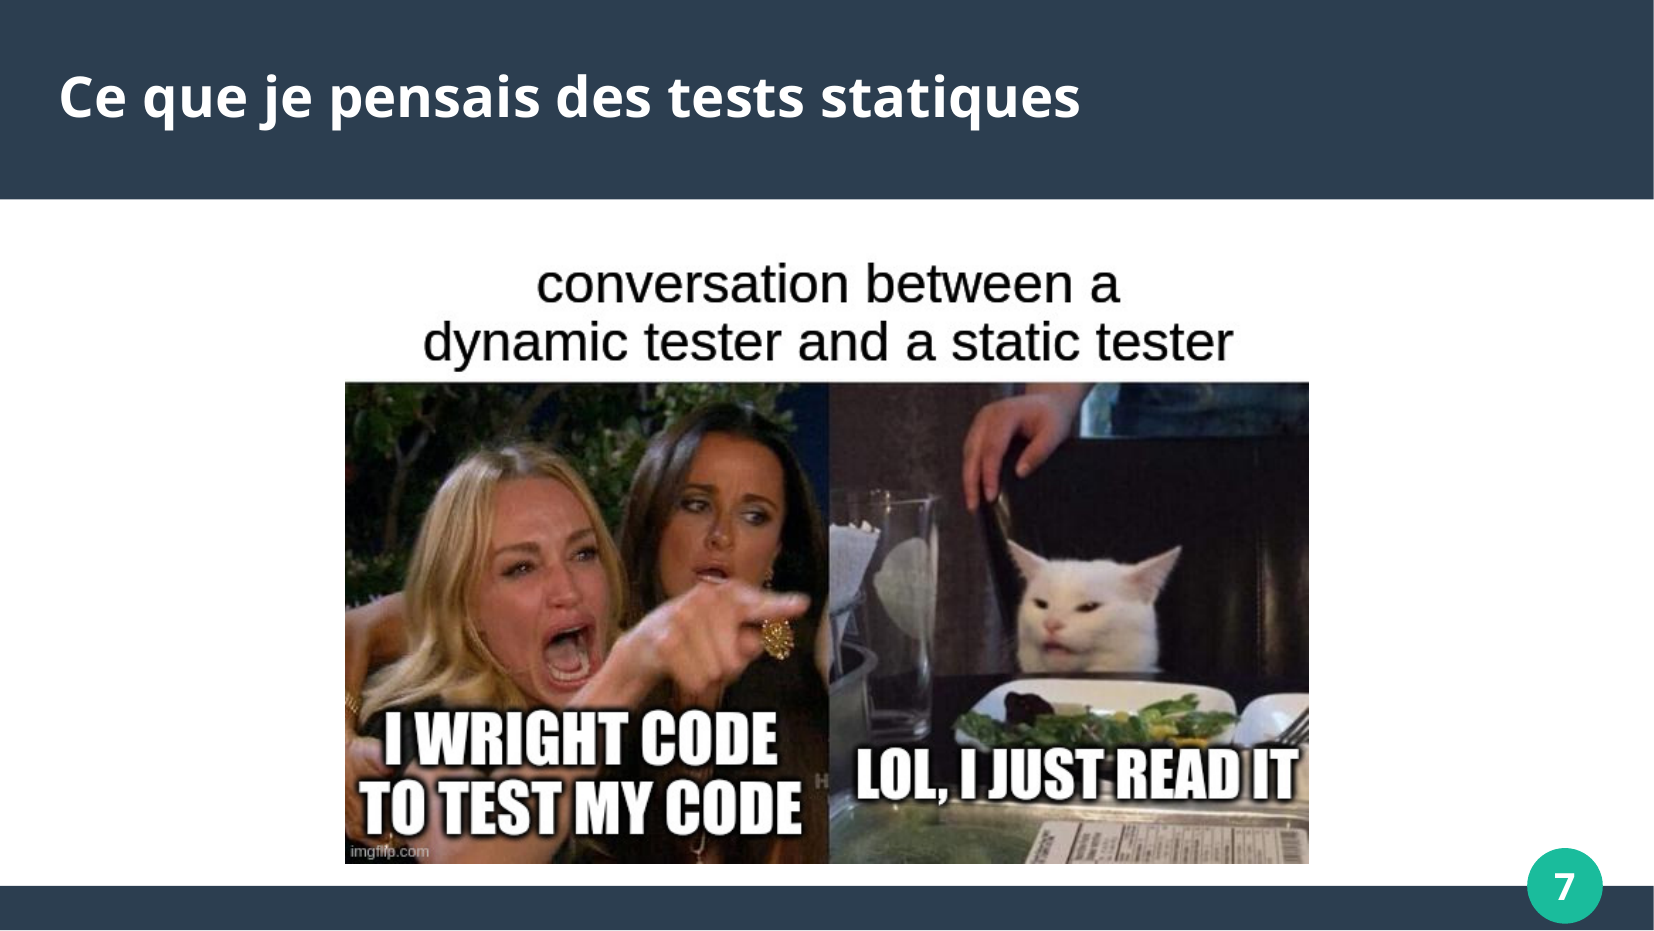

# Ce que je pensais des tests statiques